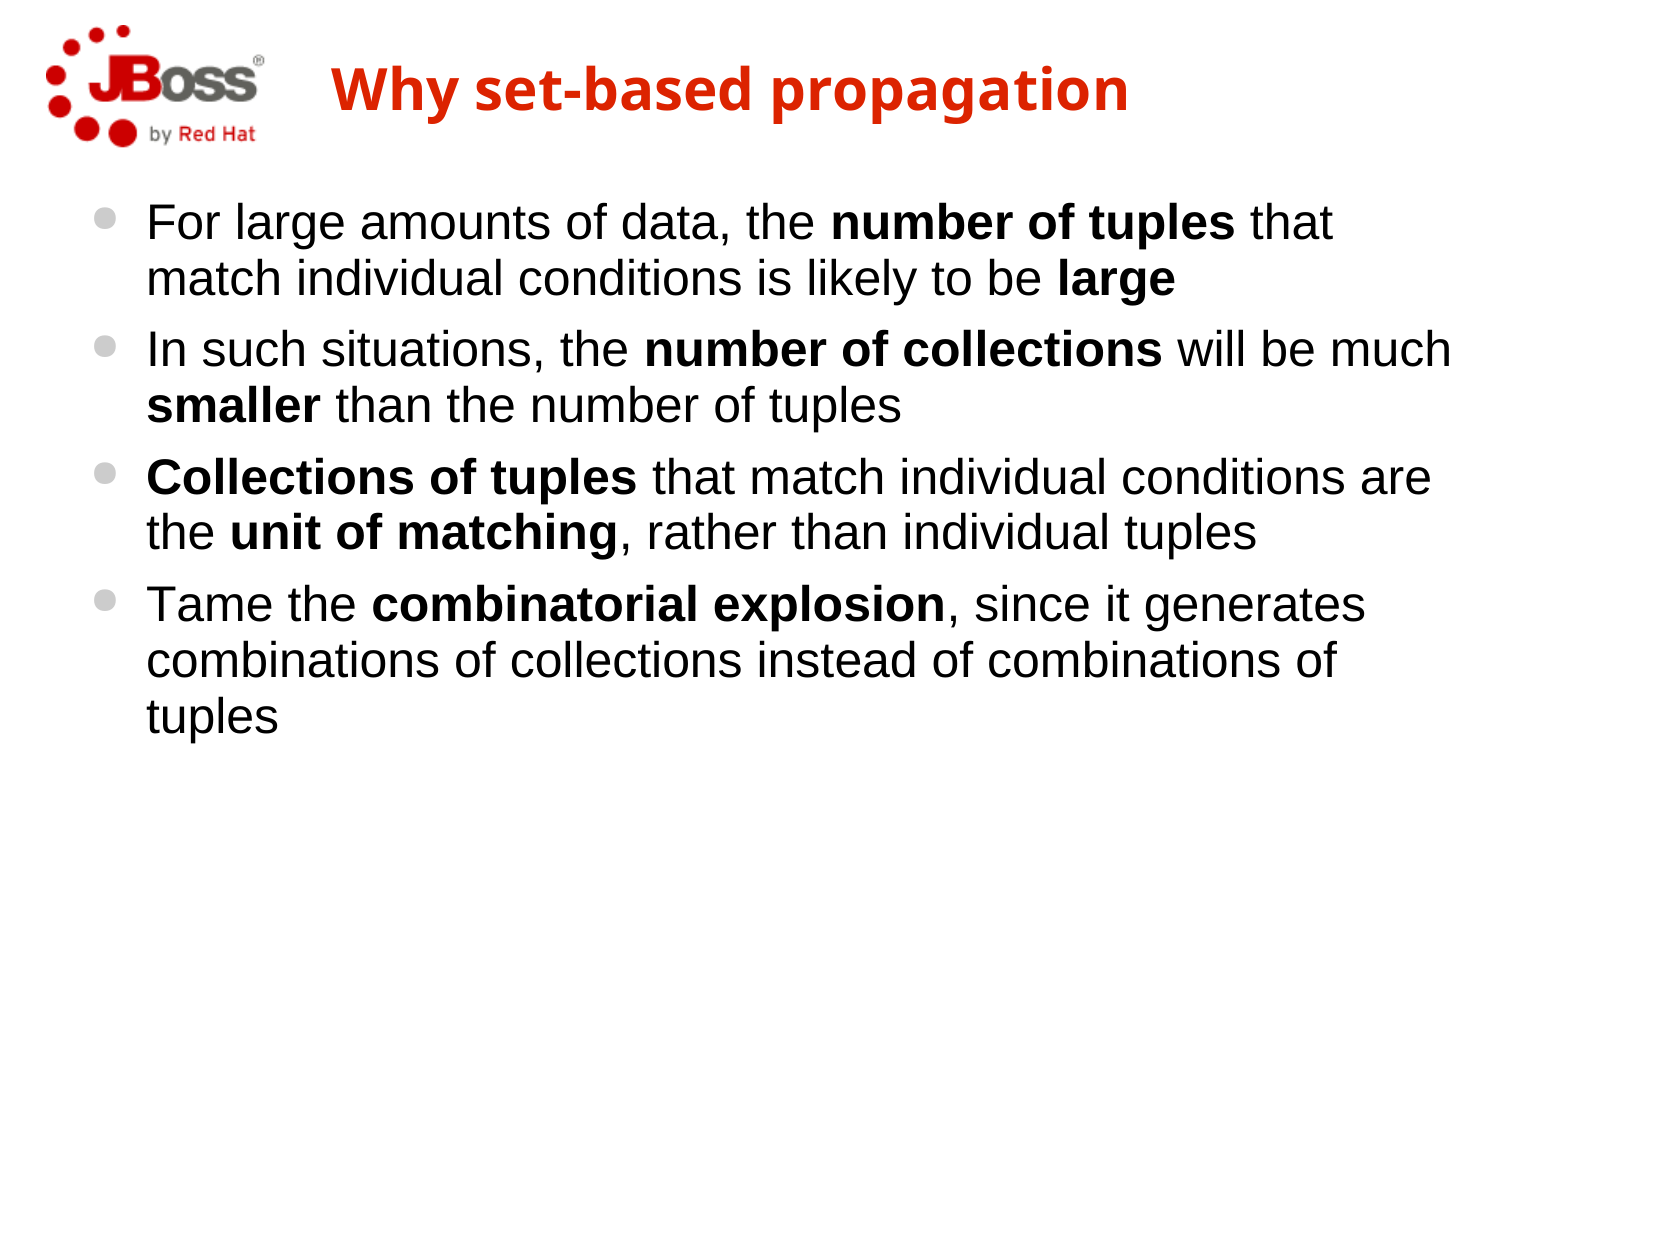

# Why set-based propagation
For large amounts of data, the number of tuples that match individual conditions is likely to be large
In such situations, the number of collections will be much smaller than the number of tuples
Collections of tuples that match individual conditions are the unit of matching, rather than individual tuples
Tame the combinatorial explosion, since it generates combinations of collections instead of combinations of tuples